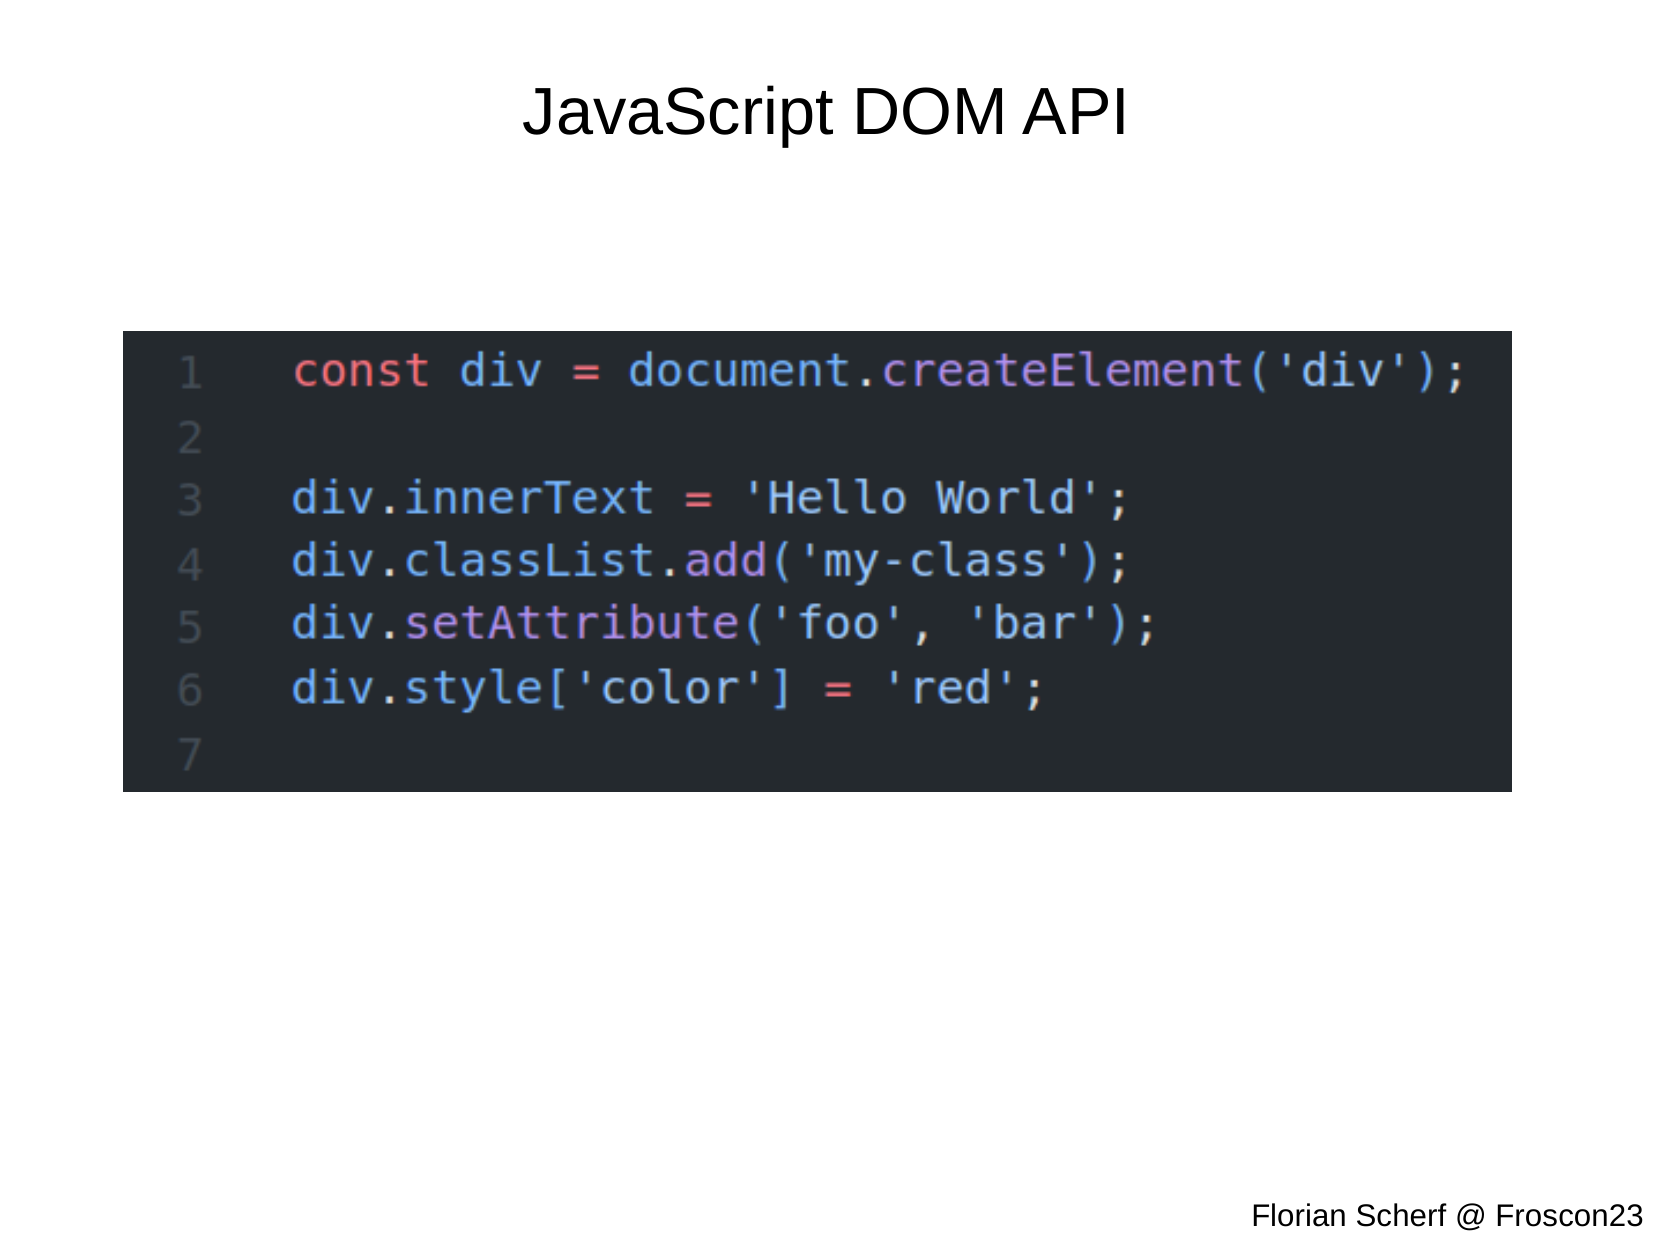

# JavaScript DOM API
Florian Scherf @ Froscon23